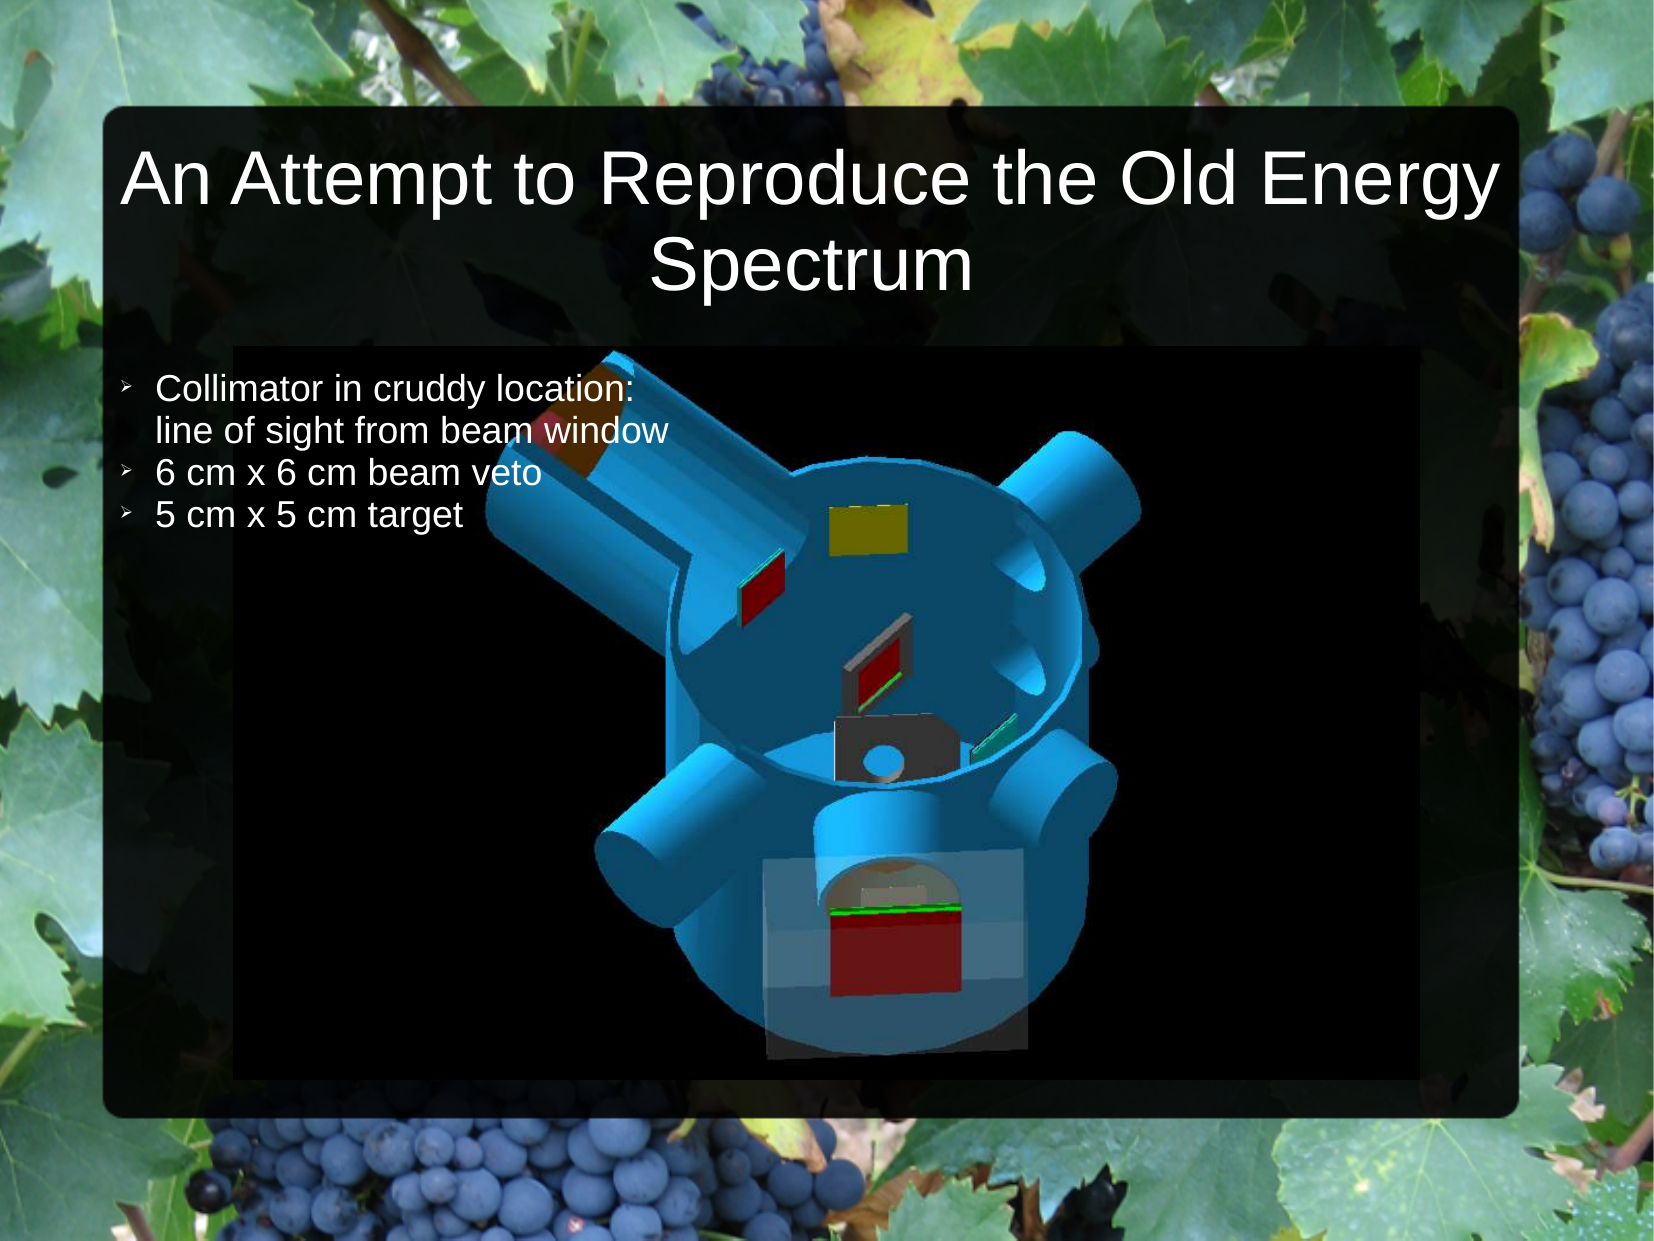

# An Attempt to Reproduce the Old Energy Spectrum
Collimator in cruddy location: line of sight from beam window
6 cm x 6 cm beam veto
5 cm x 5 cm target